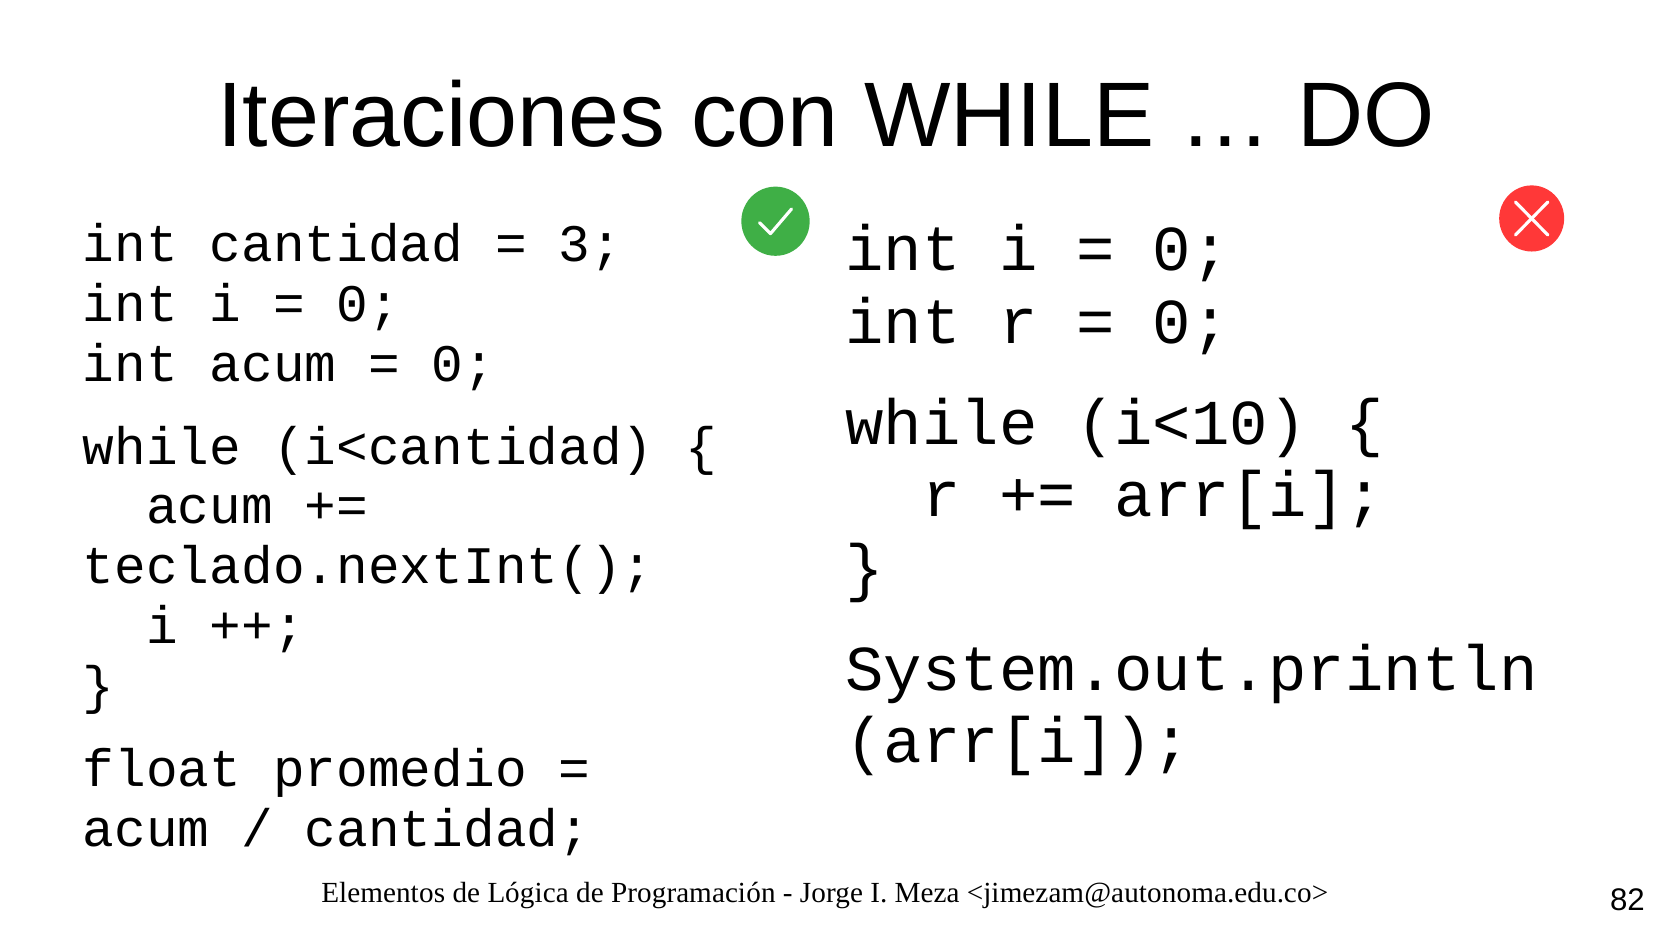

# Iteraciones con WHILE … DO
int cantidad = 3;
int i = 0;
int acum = 0;
while (i<cantidad) {
 acum += teclado.nextInt();
 i ++;
}
float promedio = acum / cantidad;
int i = 0;
int r = 0;
while (i<10) {
 r += arr[i];
}
System.out.println(arr[i]);
Elementos de Lógica de Programación - Jorge I. Meza <jimezam@autonoma.edu.co>